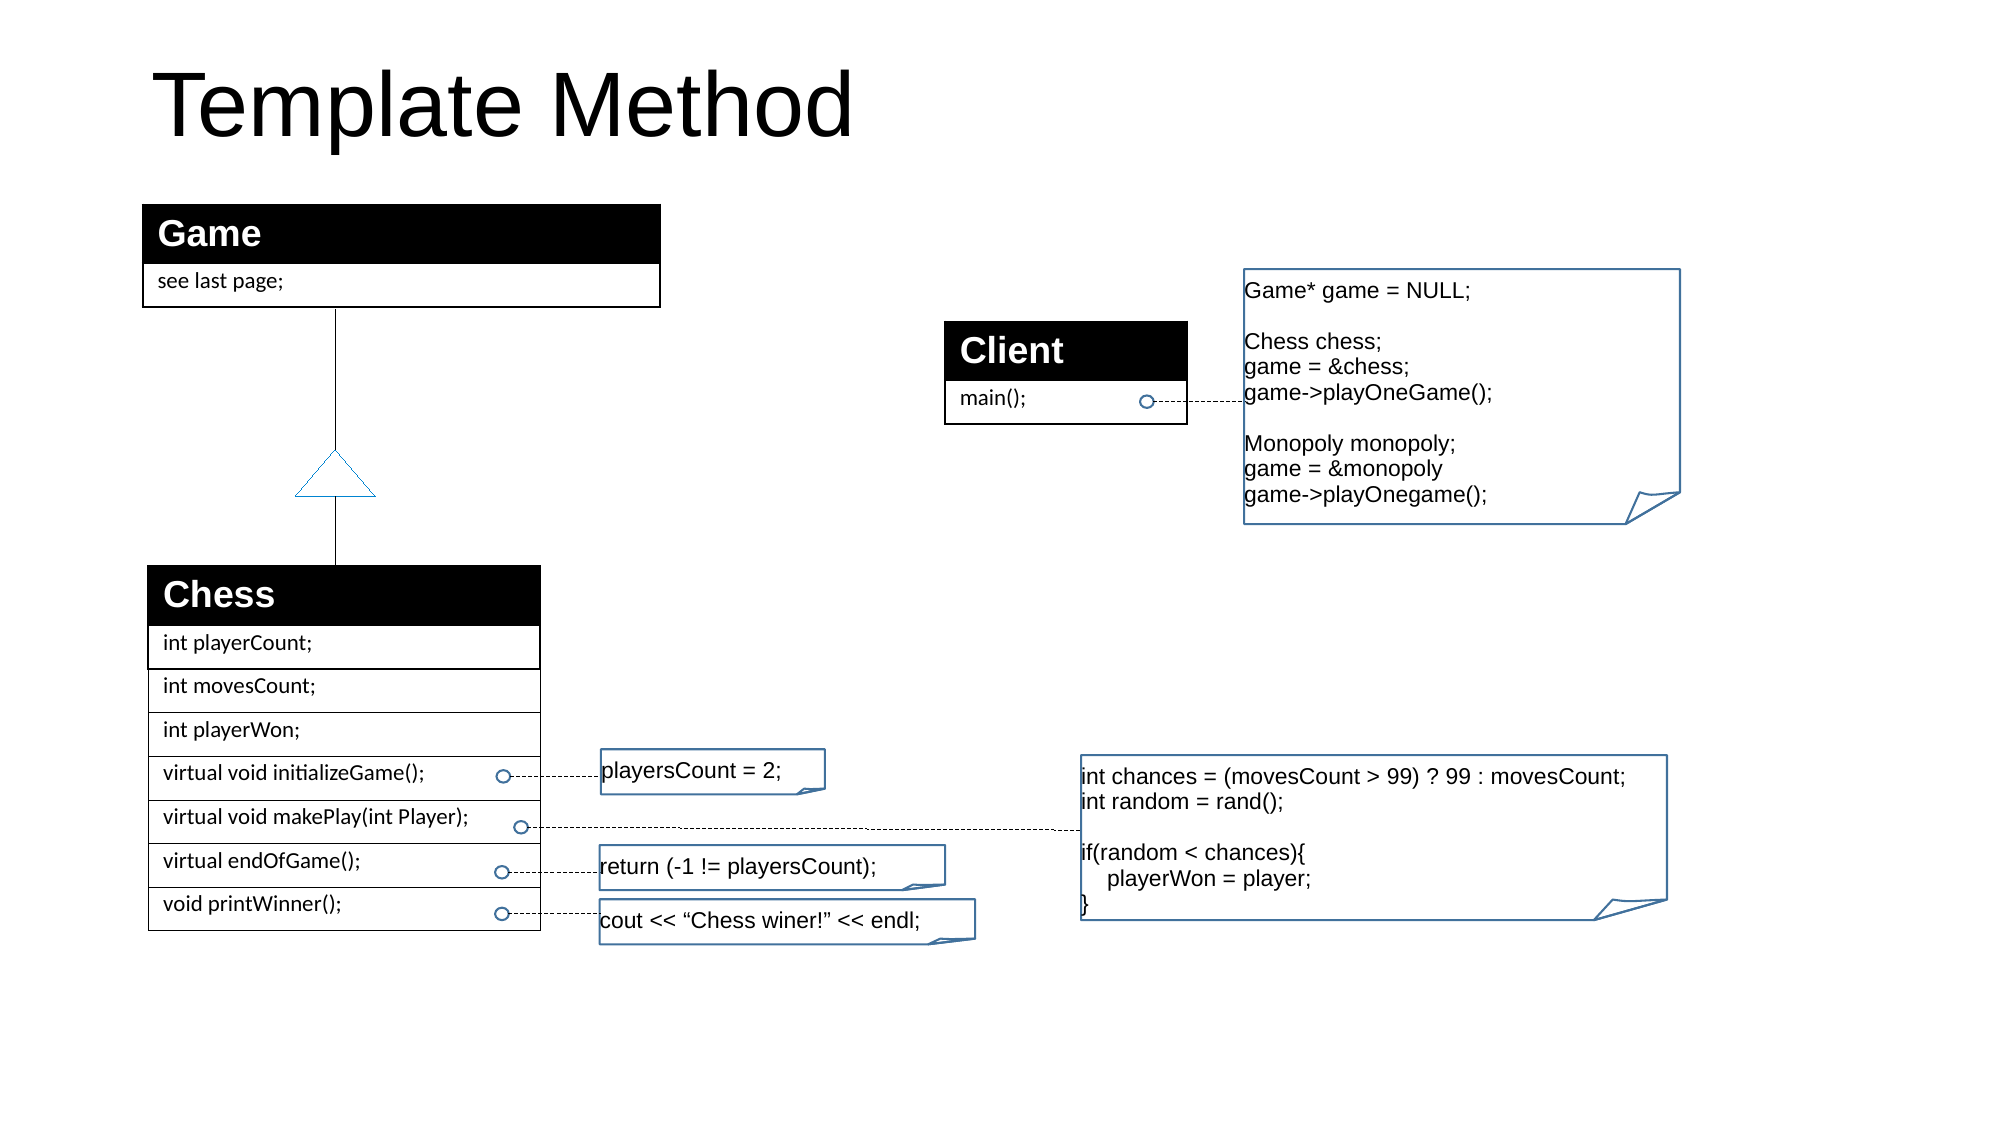

# Template Method
| Game |
| --- |
| see last page; |
Game* game = NULL;
Chess chess;
game = &chess;
game->playOneGame();
Monopoly monopoly;
game = &monopoly
game->playOnegame();
| Client |
| --- |
| main(); |
| Chess |
| --- |
| int playerCount; |
| int movesCount; |
| int playerWon; |
| virtual void initializeGame(); |
| virtual void makePlay(int Player); |
| virtual endOfGame(); |
| void printWinner(); |
playersCount = 2;
int chances = (movesCount > 99) ? 99 : movesCount;
int random = rand();
if(random < chances){
 playerWon = player;
}
return (-1 != playersCount);
cout << “Chess winer!” << endl;